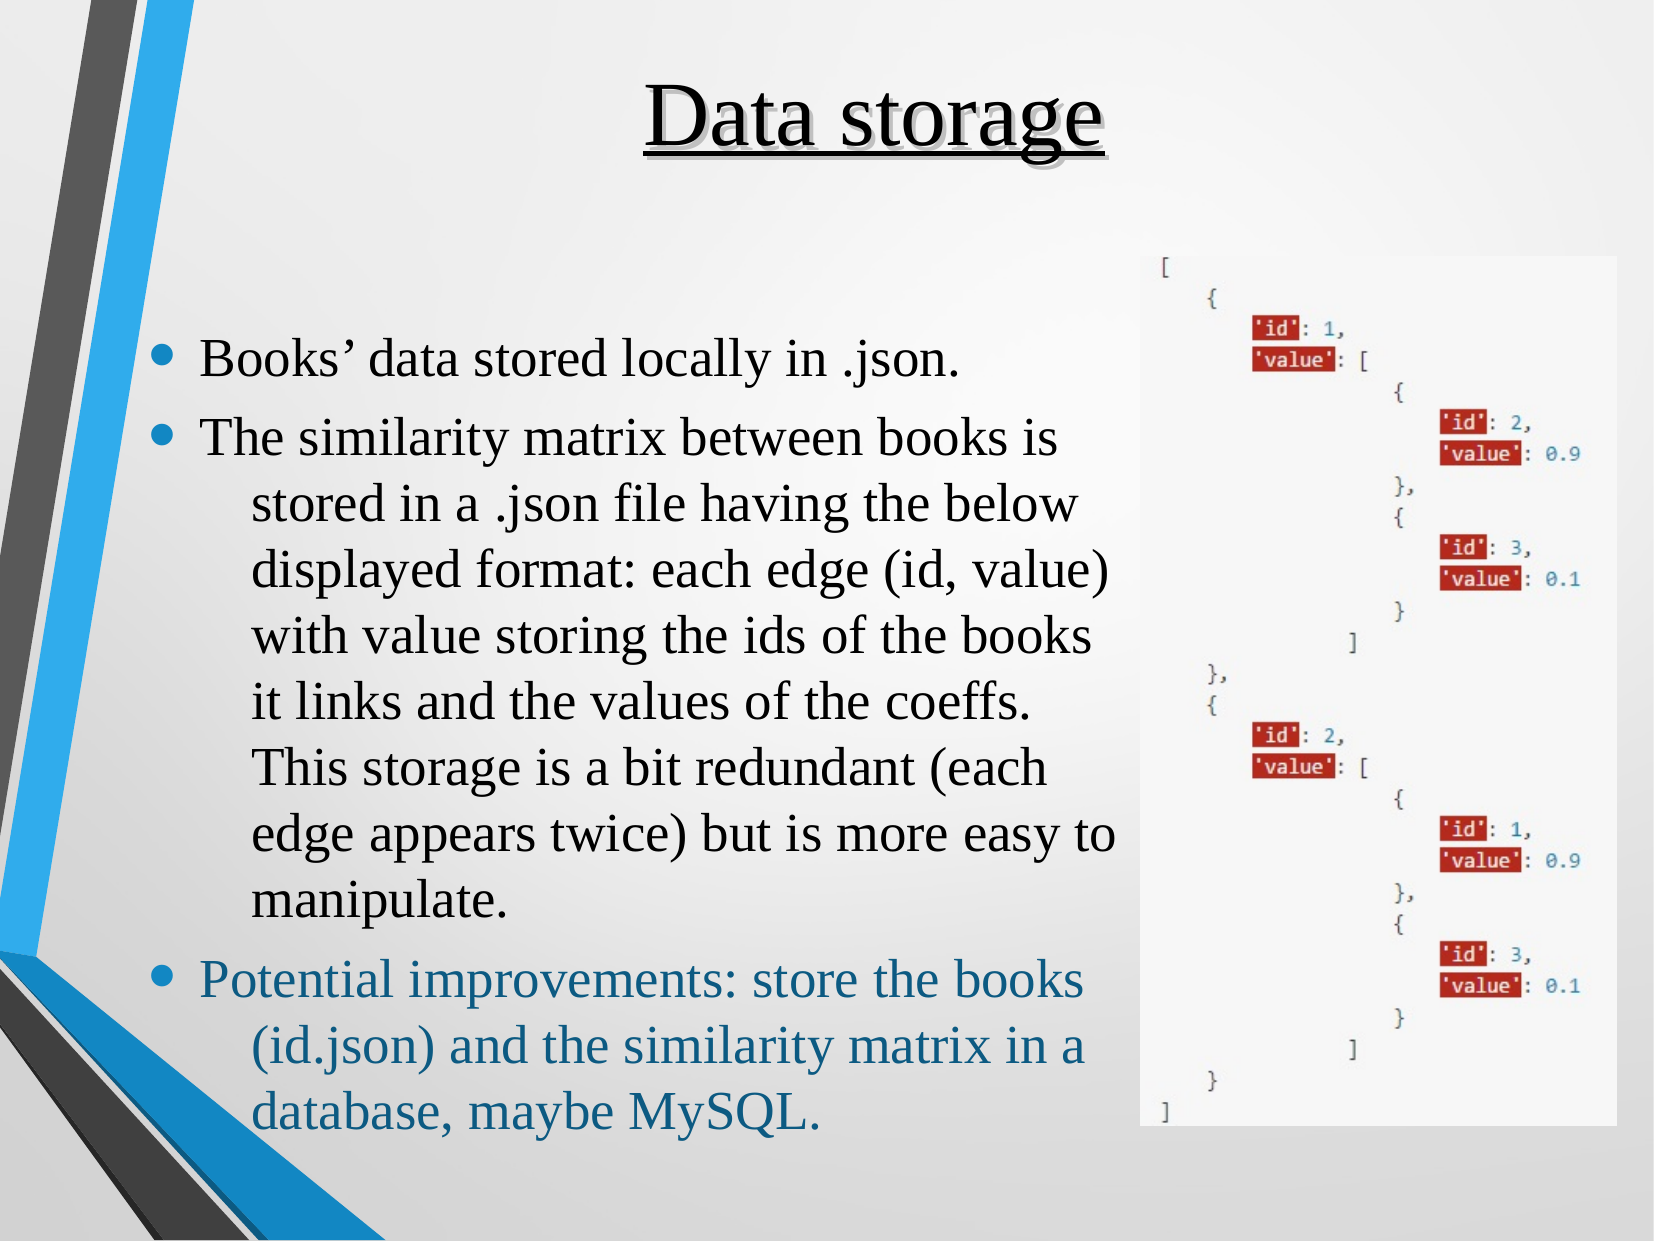

# Data storage
Books’ data stored locally in .json.
The similarity matrix between books is stored in a .json file having the below displayed format: each edge (id, value) with value storing the ids of the books it links and the values of the coeffs. This storage is a bit redundant (each edge appears twice) but is more easy to manipulate.
Potential improvements: store the books (id.json) and the similarity matrix in a database, maybe MySQL.